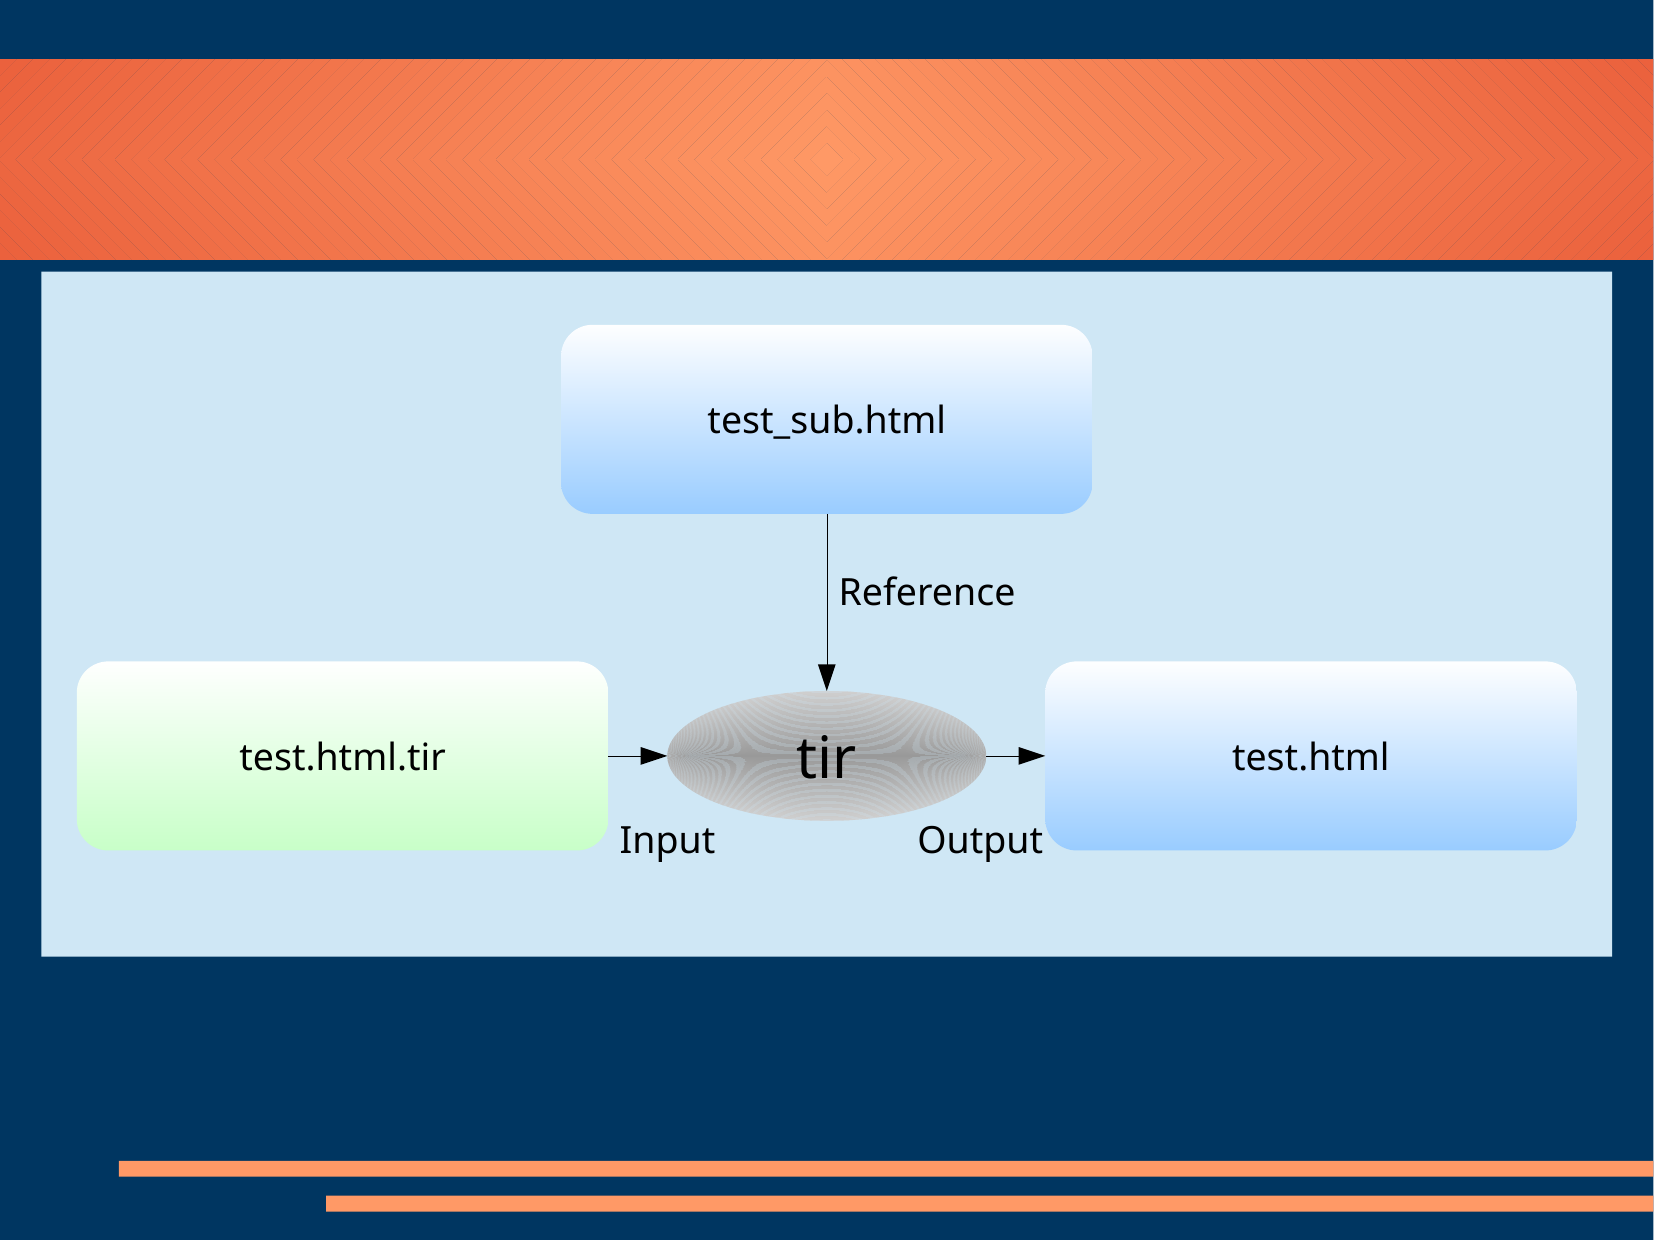

test_sub.html
Reference
test.html.tir
test.html
tir
Input
Output